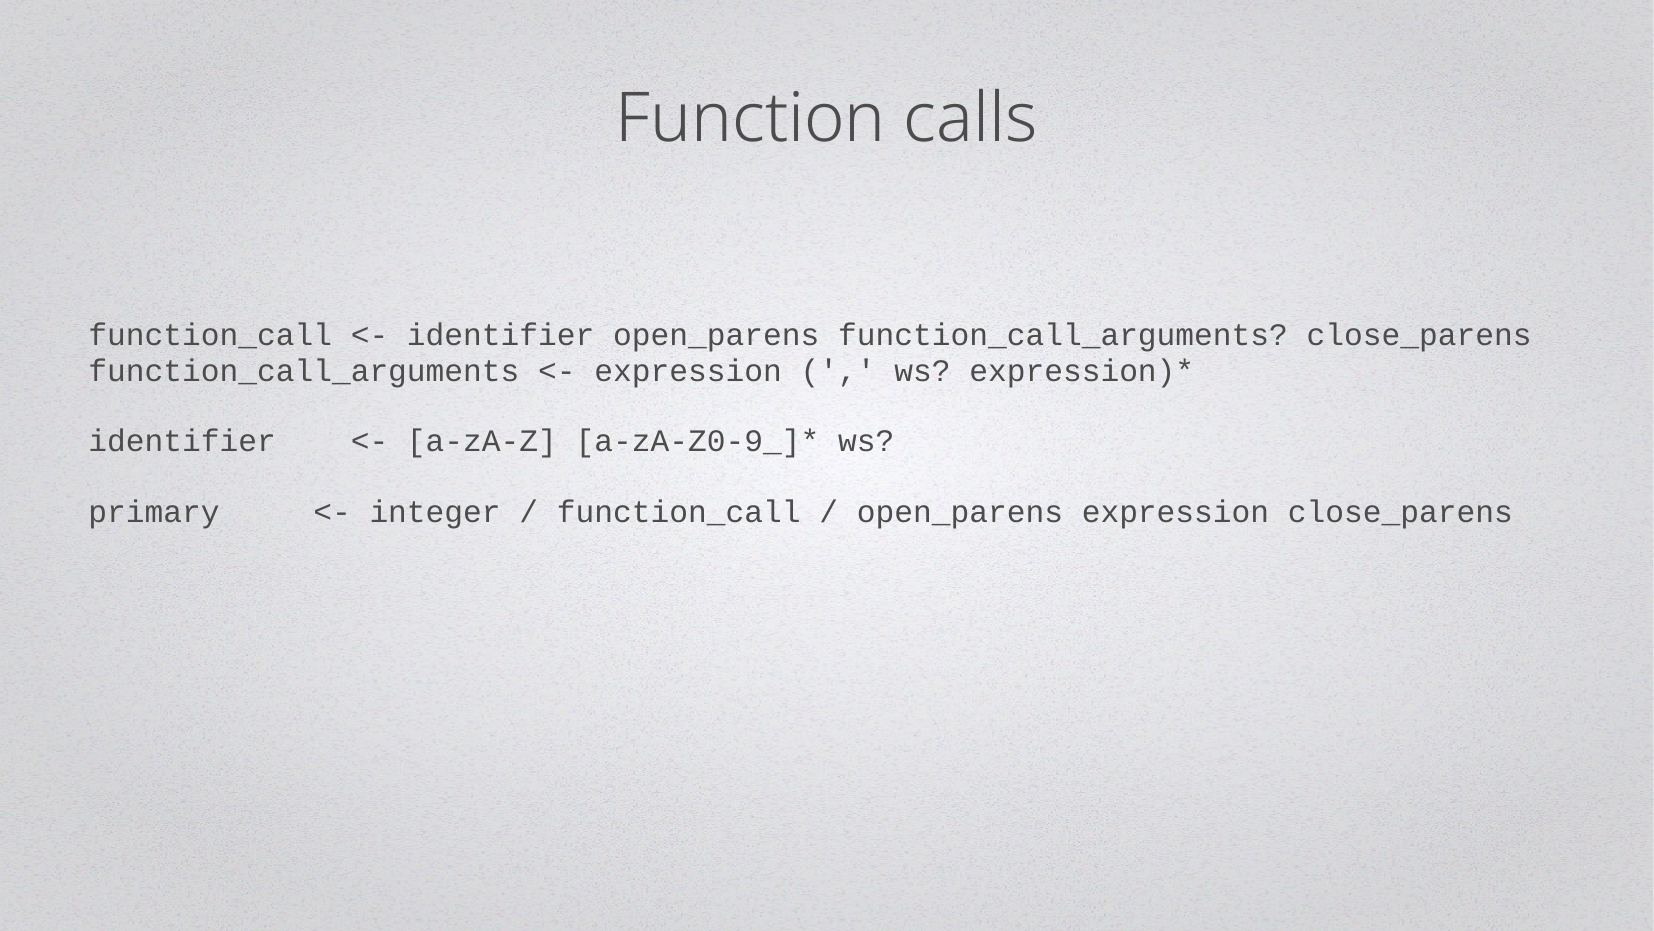

# Function calls
function_call <- identifier open_parens function_call_arguments? close_parens
function_call_arguments <- expression (',' ws? expression)*
identifier <- [a-zA-Z] [a-zA-Z0-9_]* ws?
primary <- integer / function_call / open_parens expression close_parens